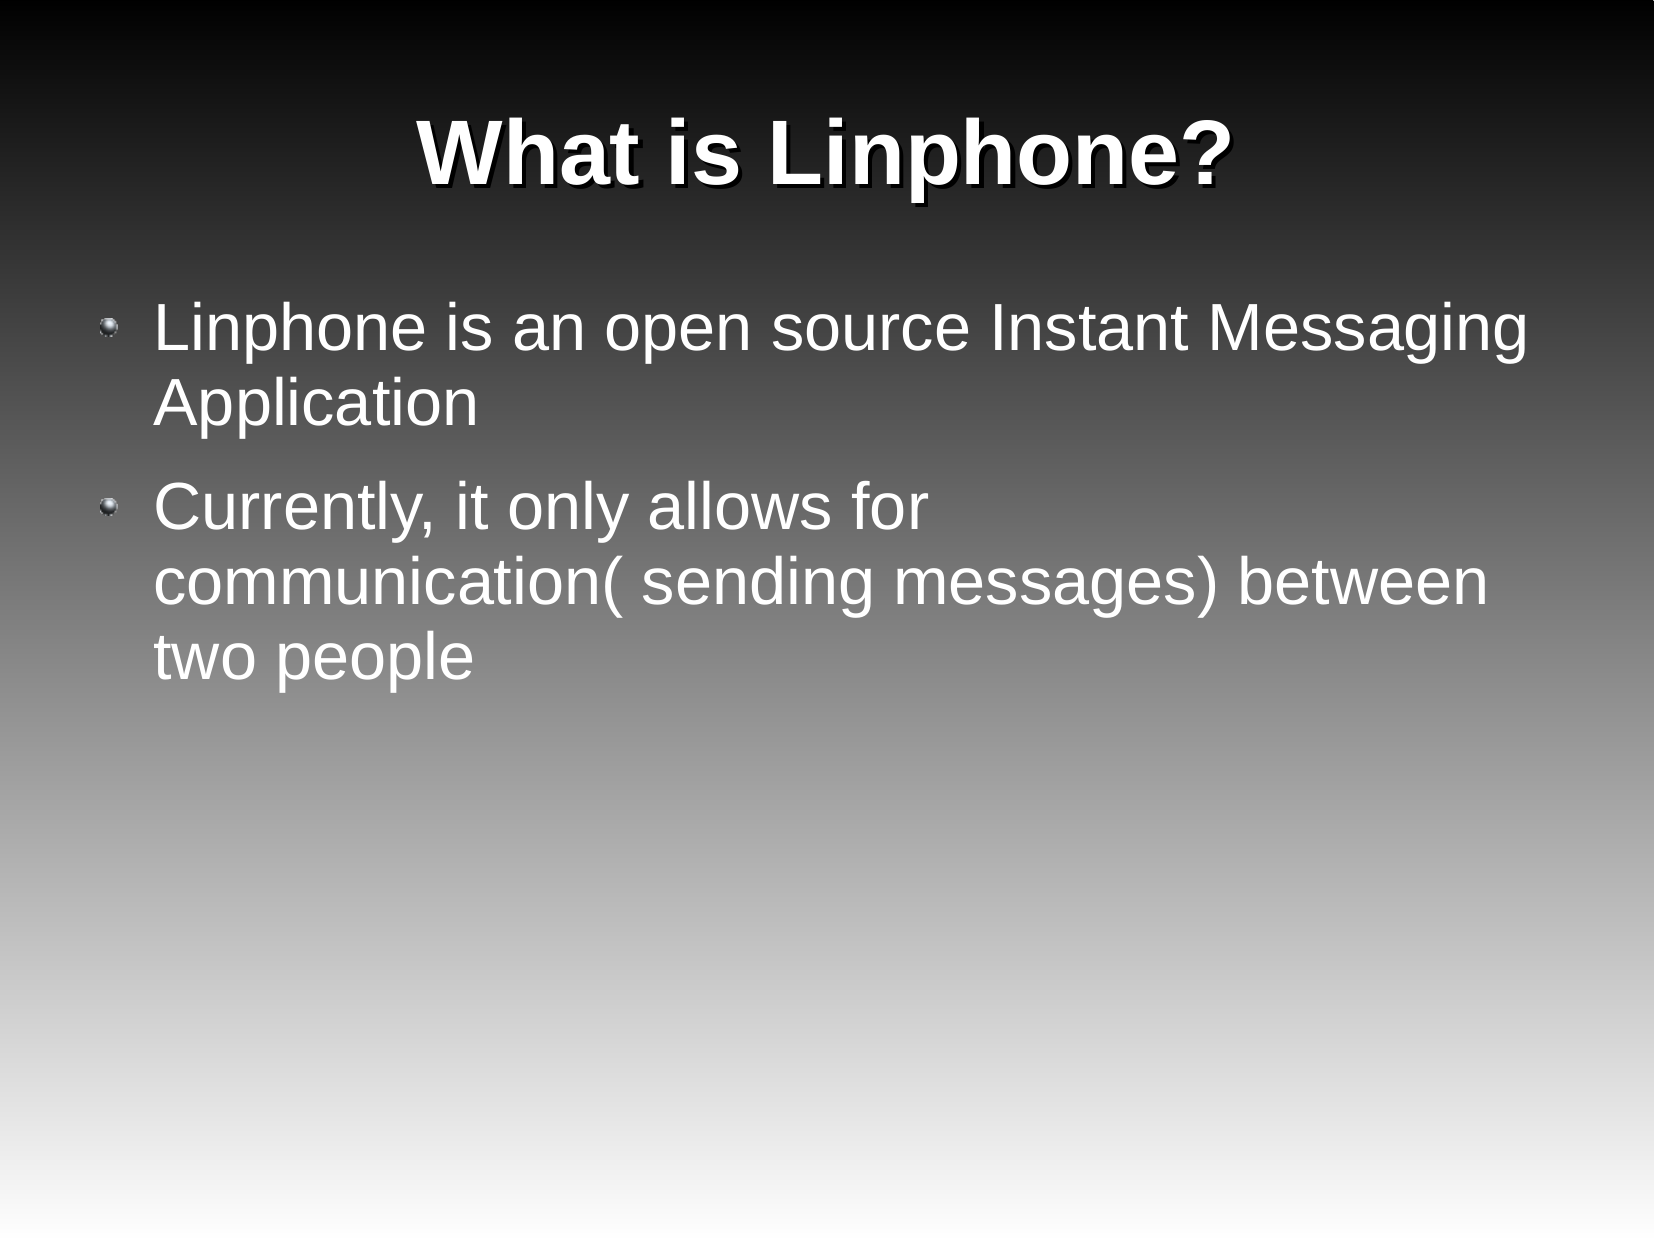

# What is Linphone?
Linphone is an open source Instant Messaging Application
Currently, it only allows for communication( sending messages) between two people